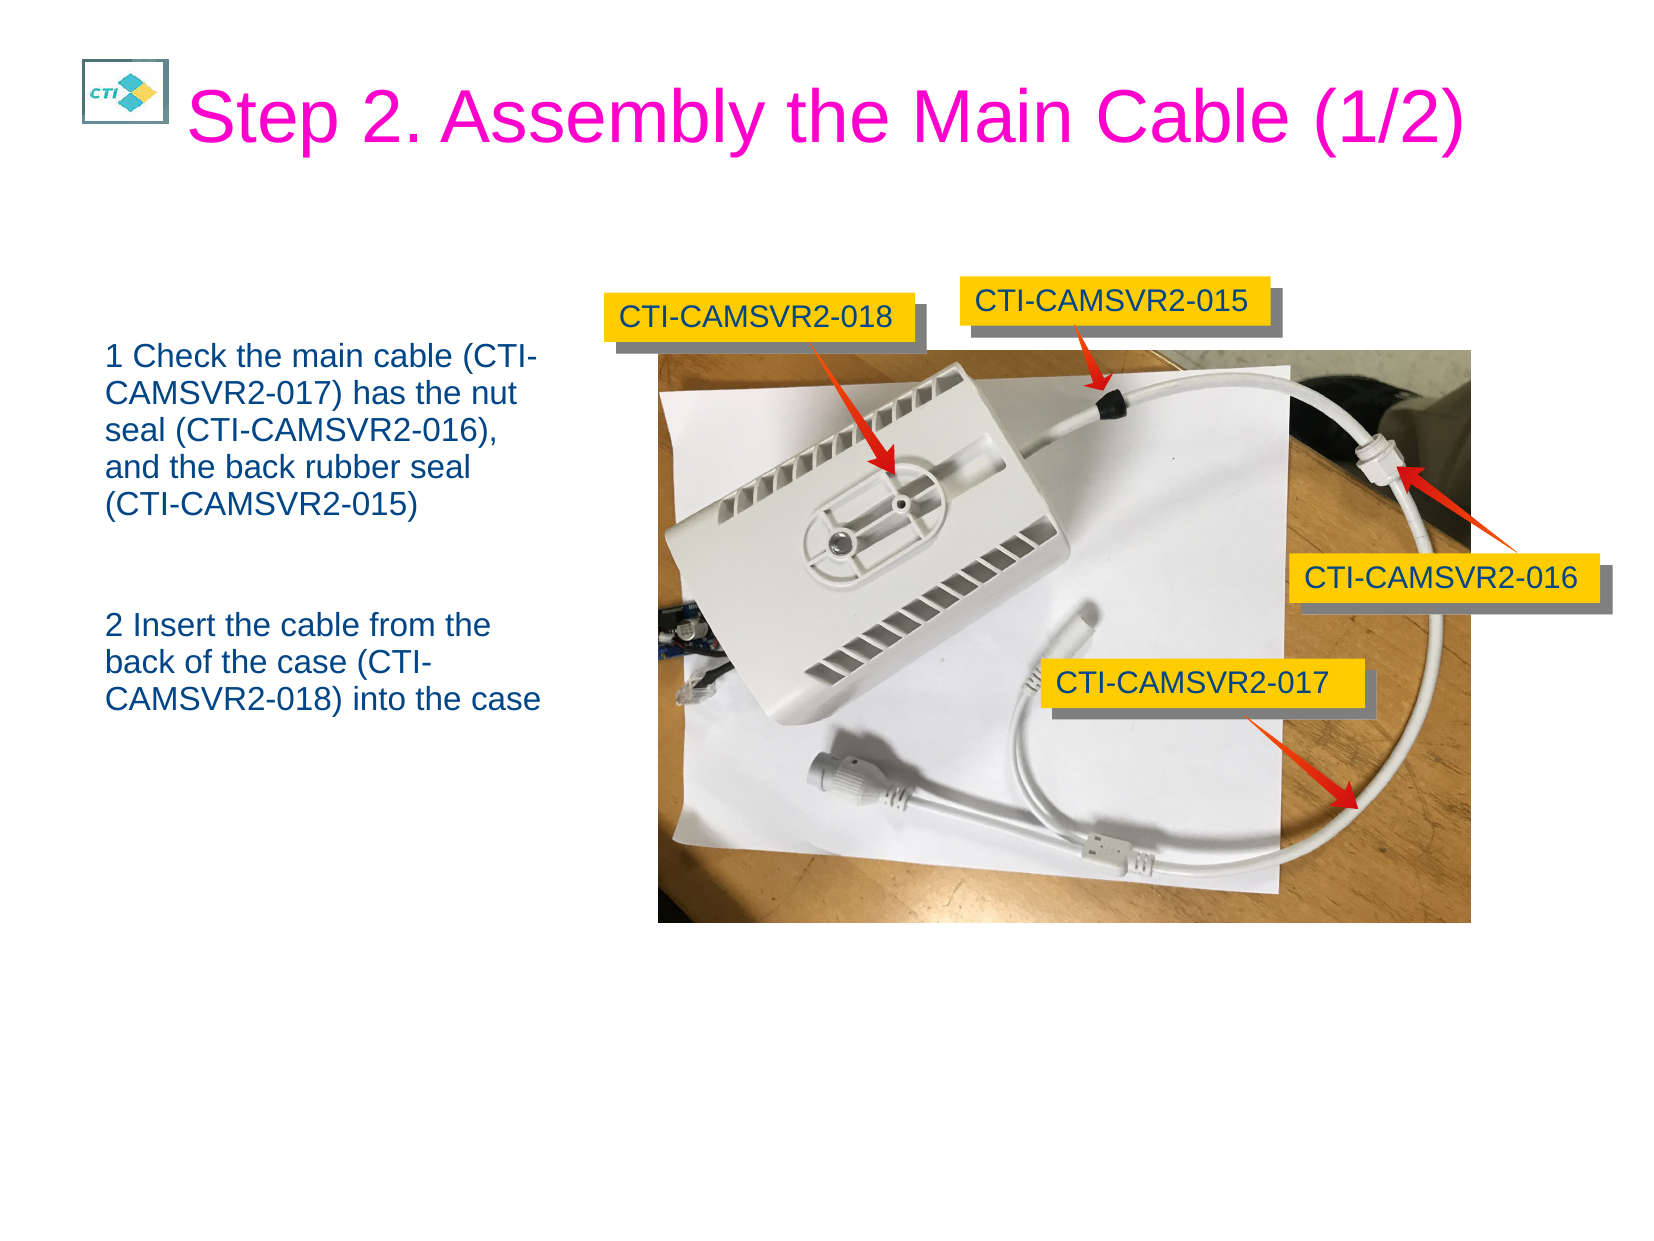

# Step 2. Assembly the Main Cable (1/2)
CTI-CAMSVR2-015
CTI-CAMSVR2-018
1 Check the main cable (CTI-CAMSVR2-017) has the nut seal (CTI-CAMSVR2-016), and the back rubber seal (CTI-CAMSVR2-015)
2 Insert the cable from the back of the case (CTI-CAMSVR2-018) into the case
CTI-CAMSVR2-016
CTI-CAMSVR2-017